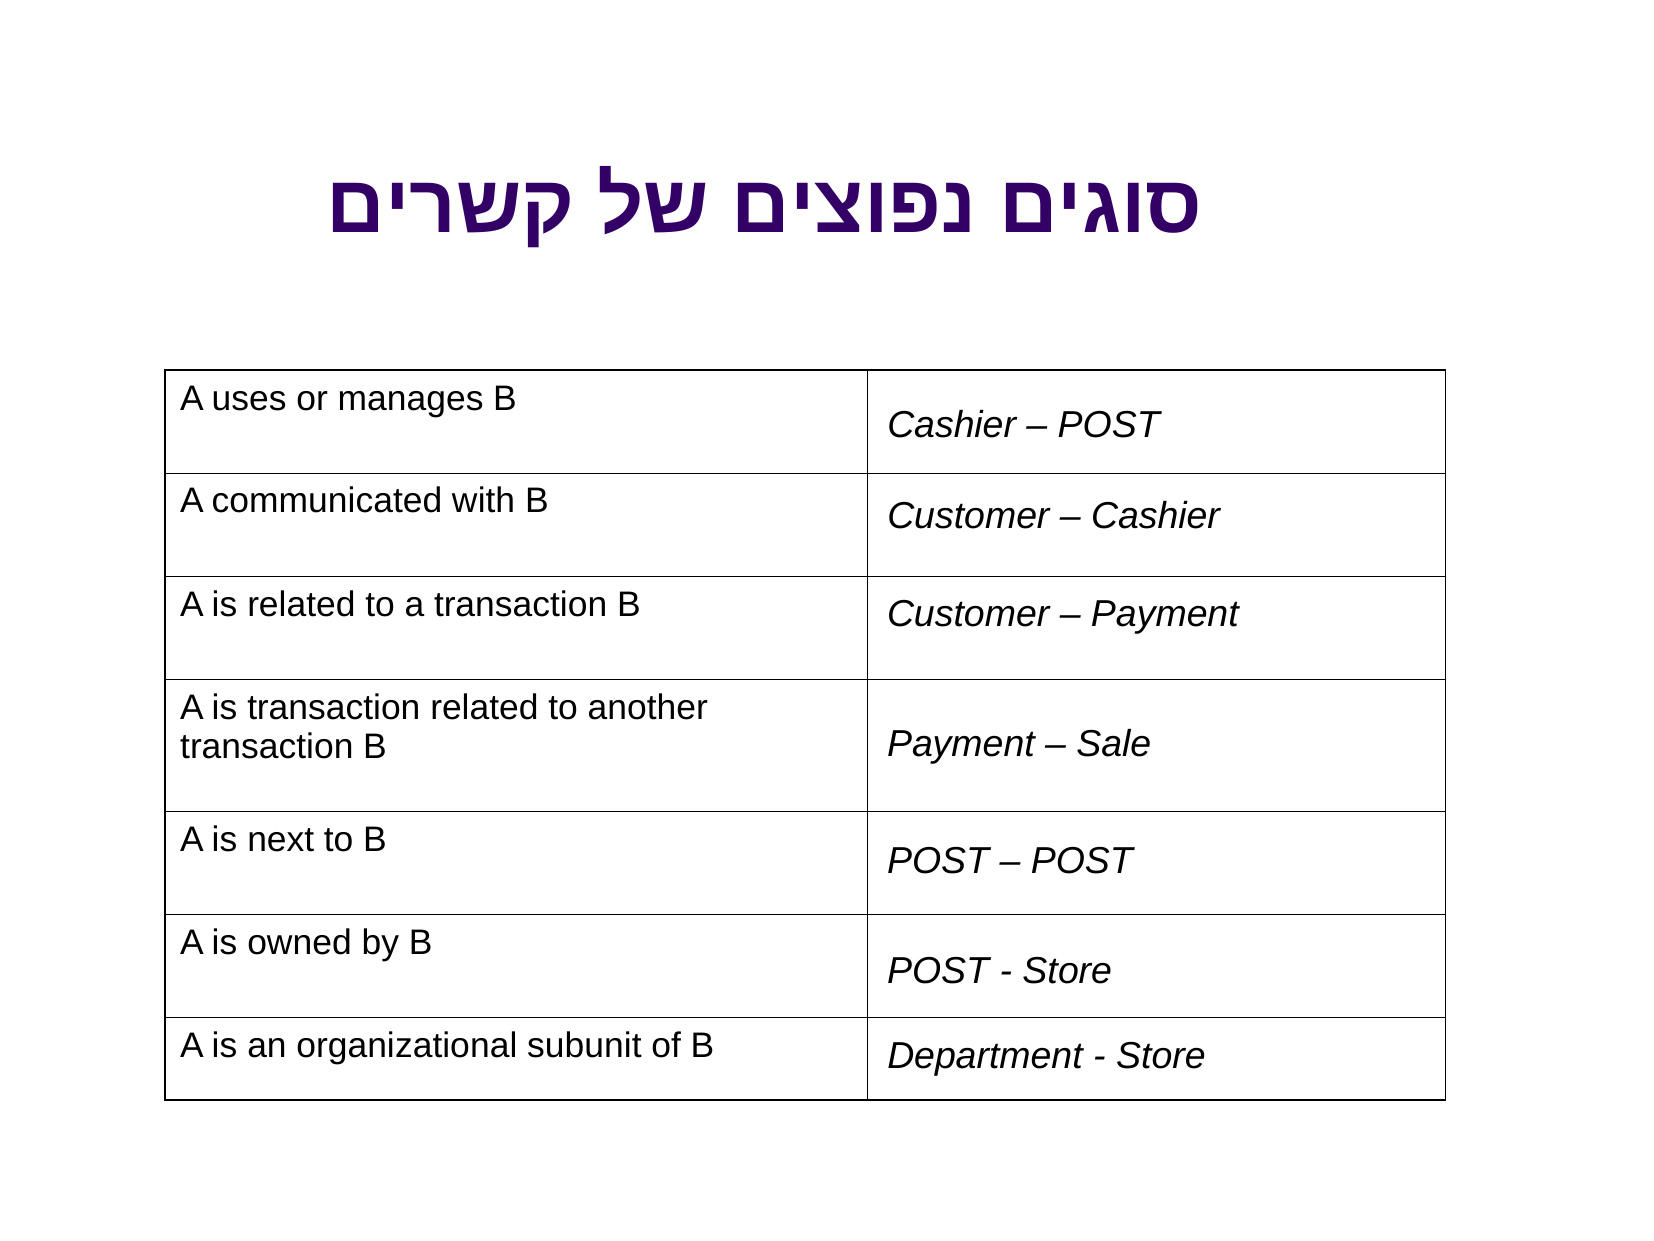

# סוגים נפוצים של קשרים
| A uses or manages B | |
| --- | --- |
| A communicated with B | |
| A is related to a transaction B | |
| A is transaction related to another transaction B | |
| A is next to B | |
| A is owned by B | |
| A is an organizational subunit of B | |
Cashier – POST
Customer – Cashier
Customer – Payment
Payment – Sale
POST – POST
POST - Store
Department - Store